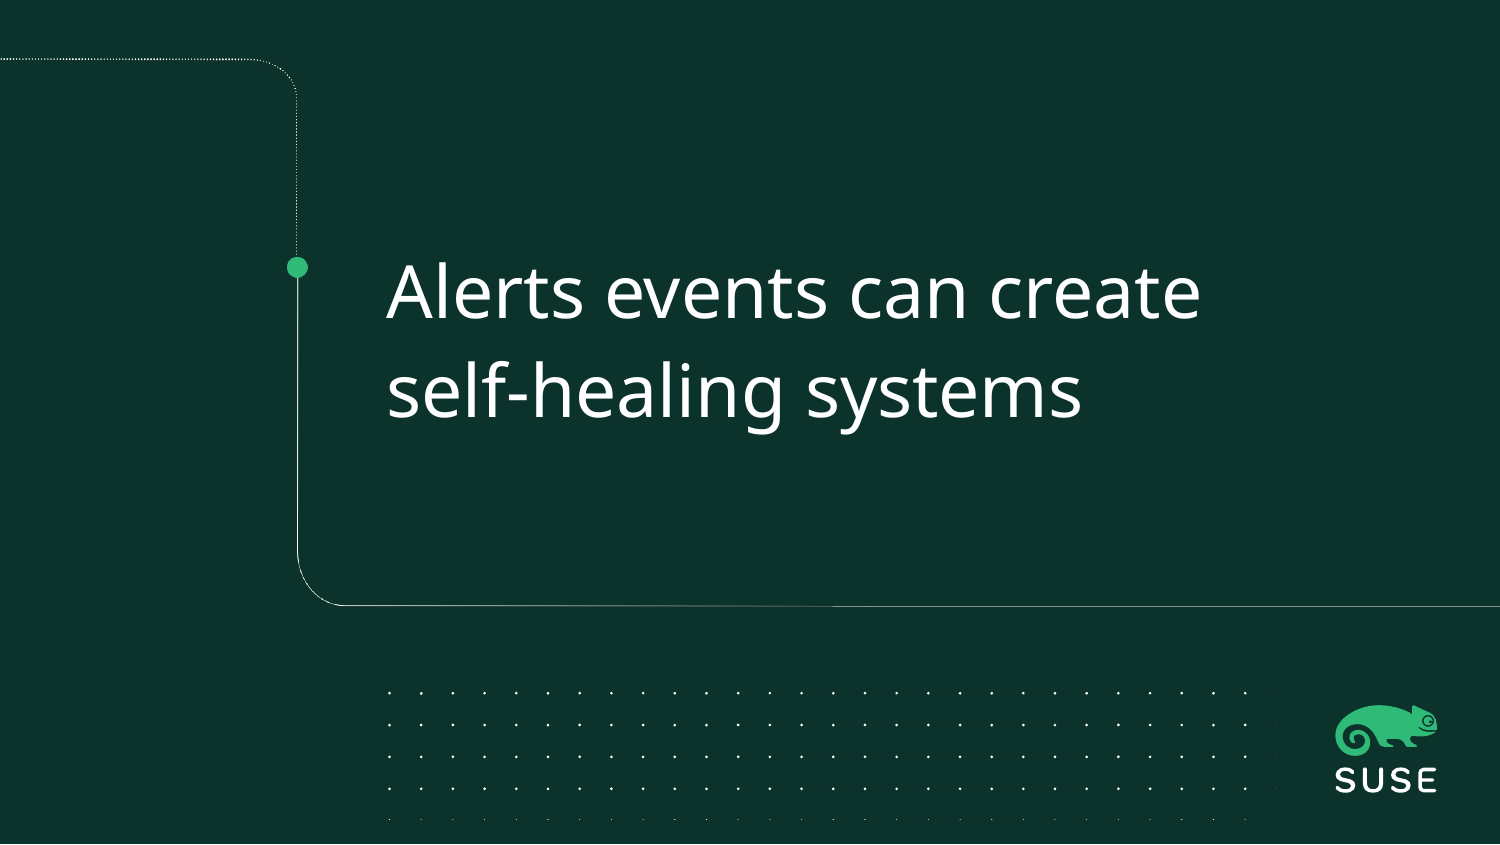

#
Alerts events can create self-healing systems